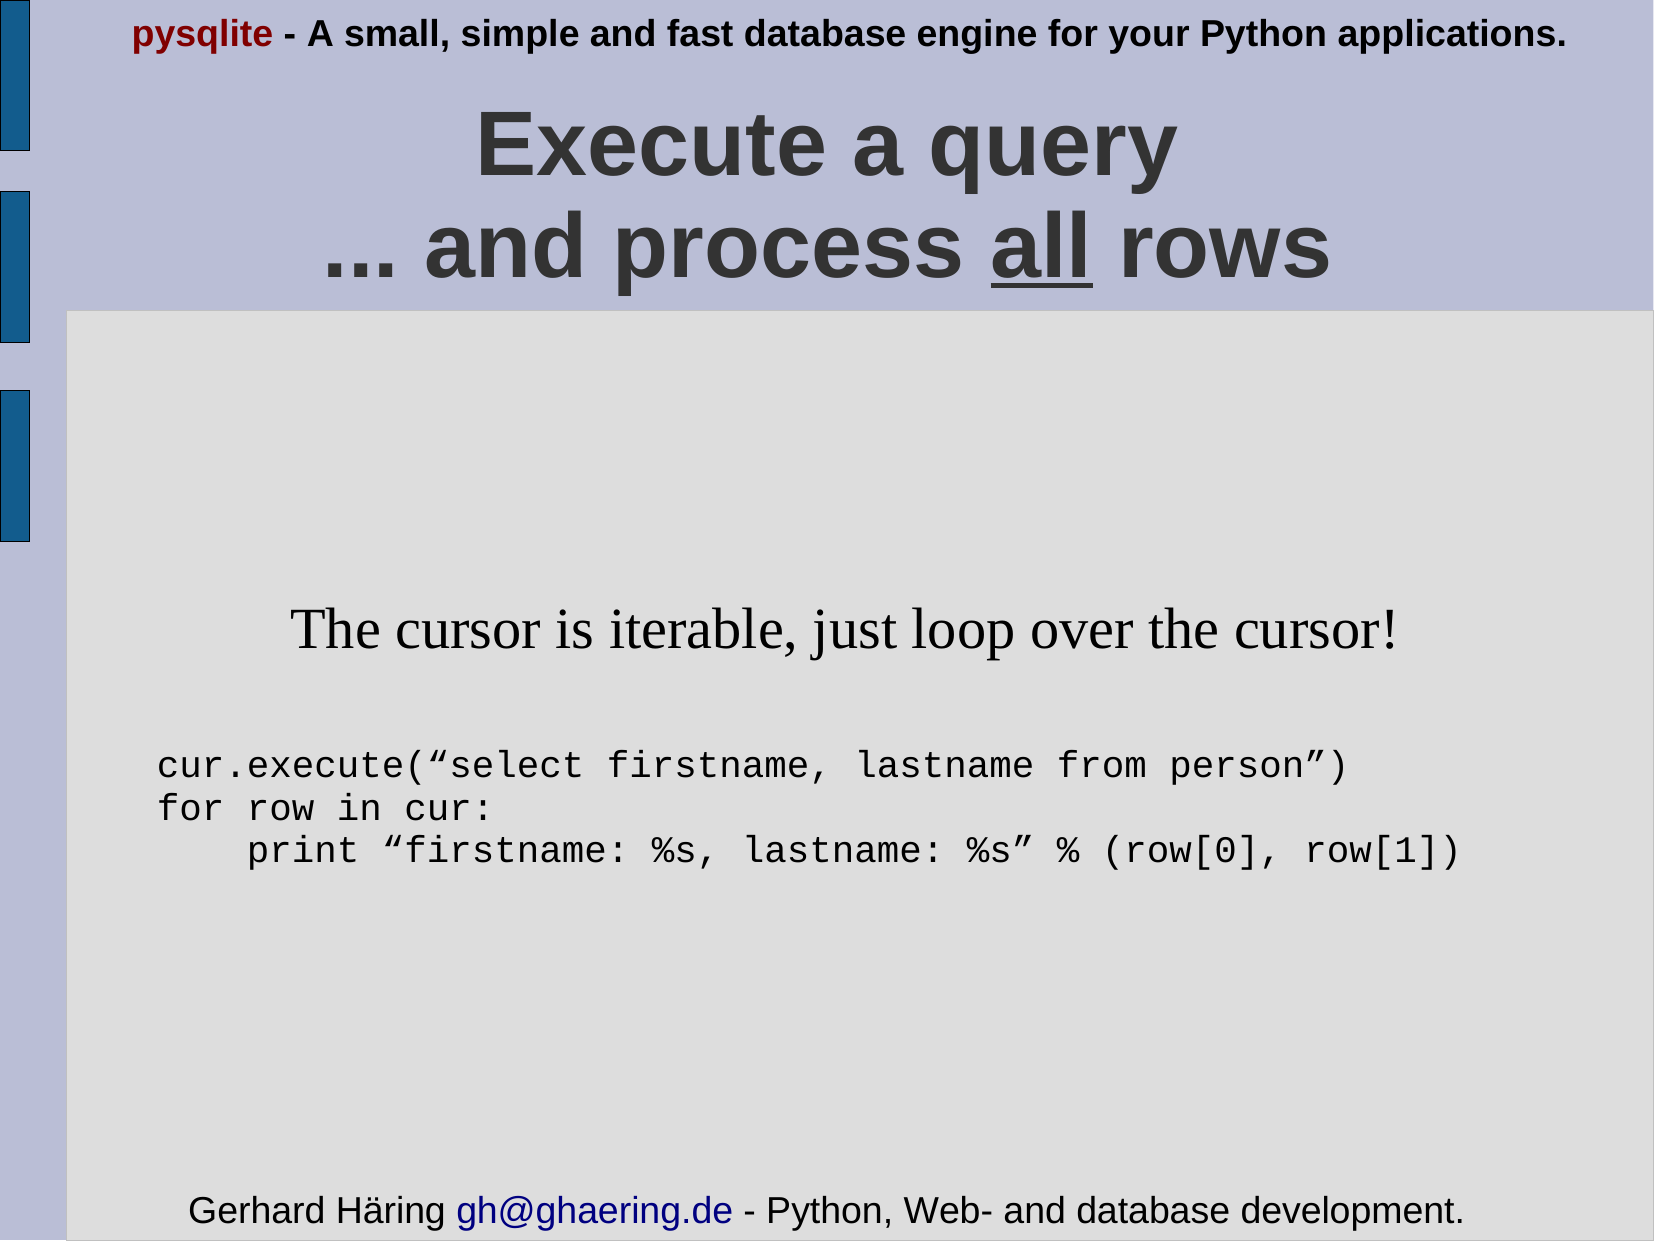

# Execute a query ... and process all rows
The cursor is iterable, just loop over the cursor!
cur.execute(“select firstname, lastname from person”)
for row in cur:
 print “firstname: %s, lastname: %s” % (row[0], row[1])